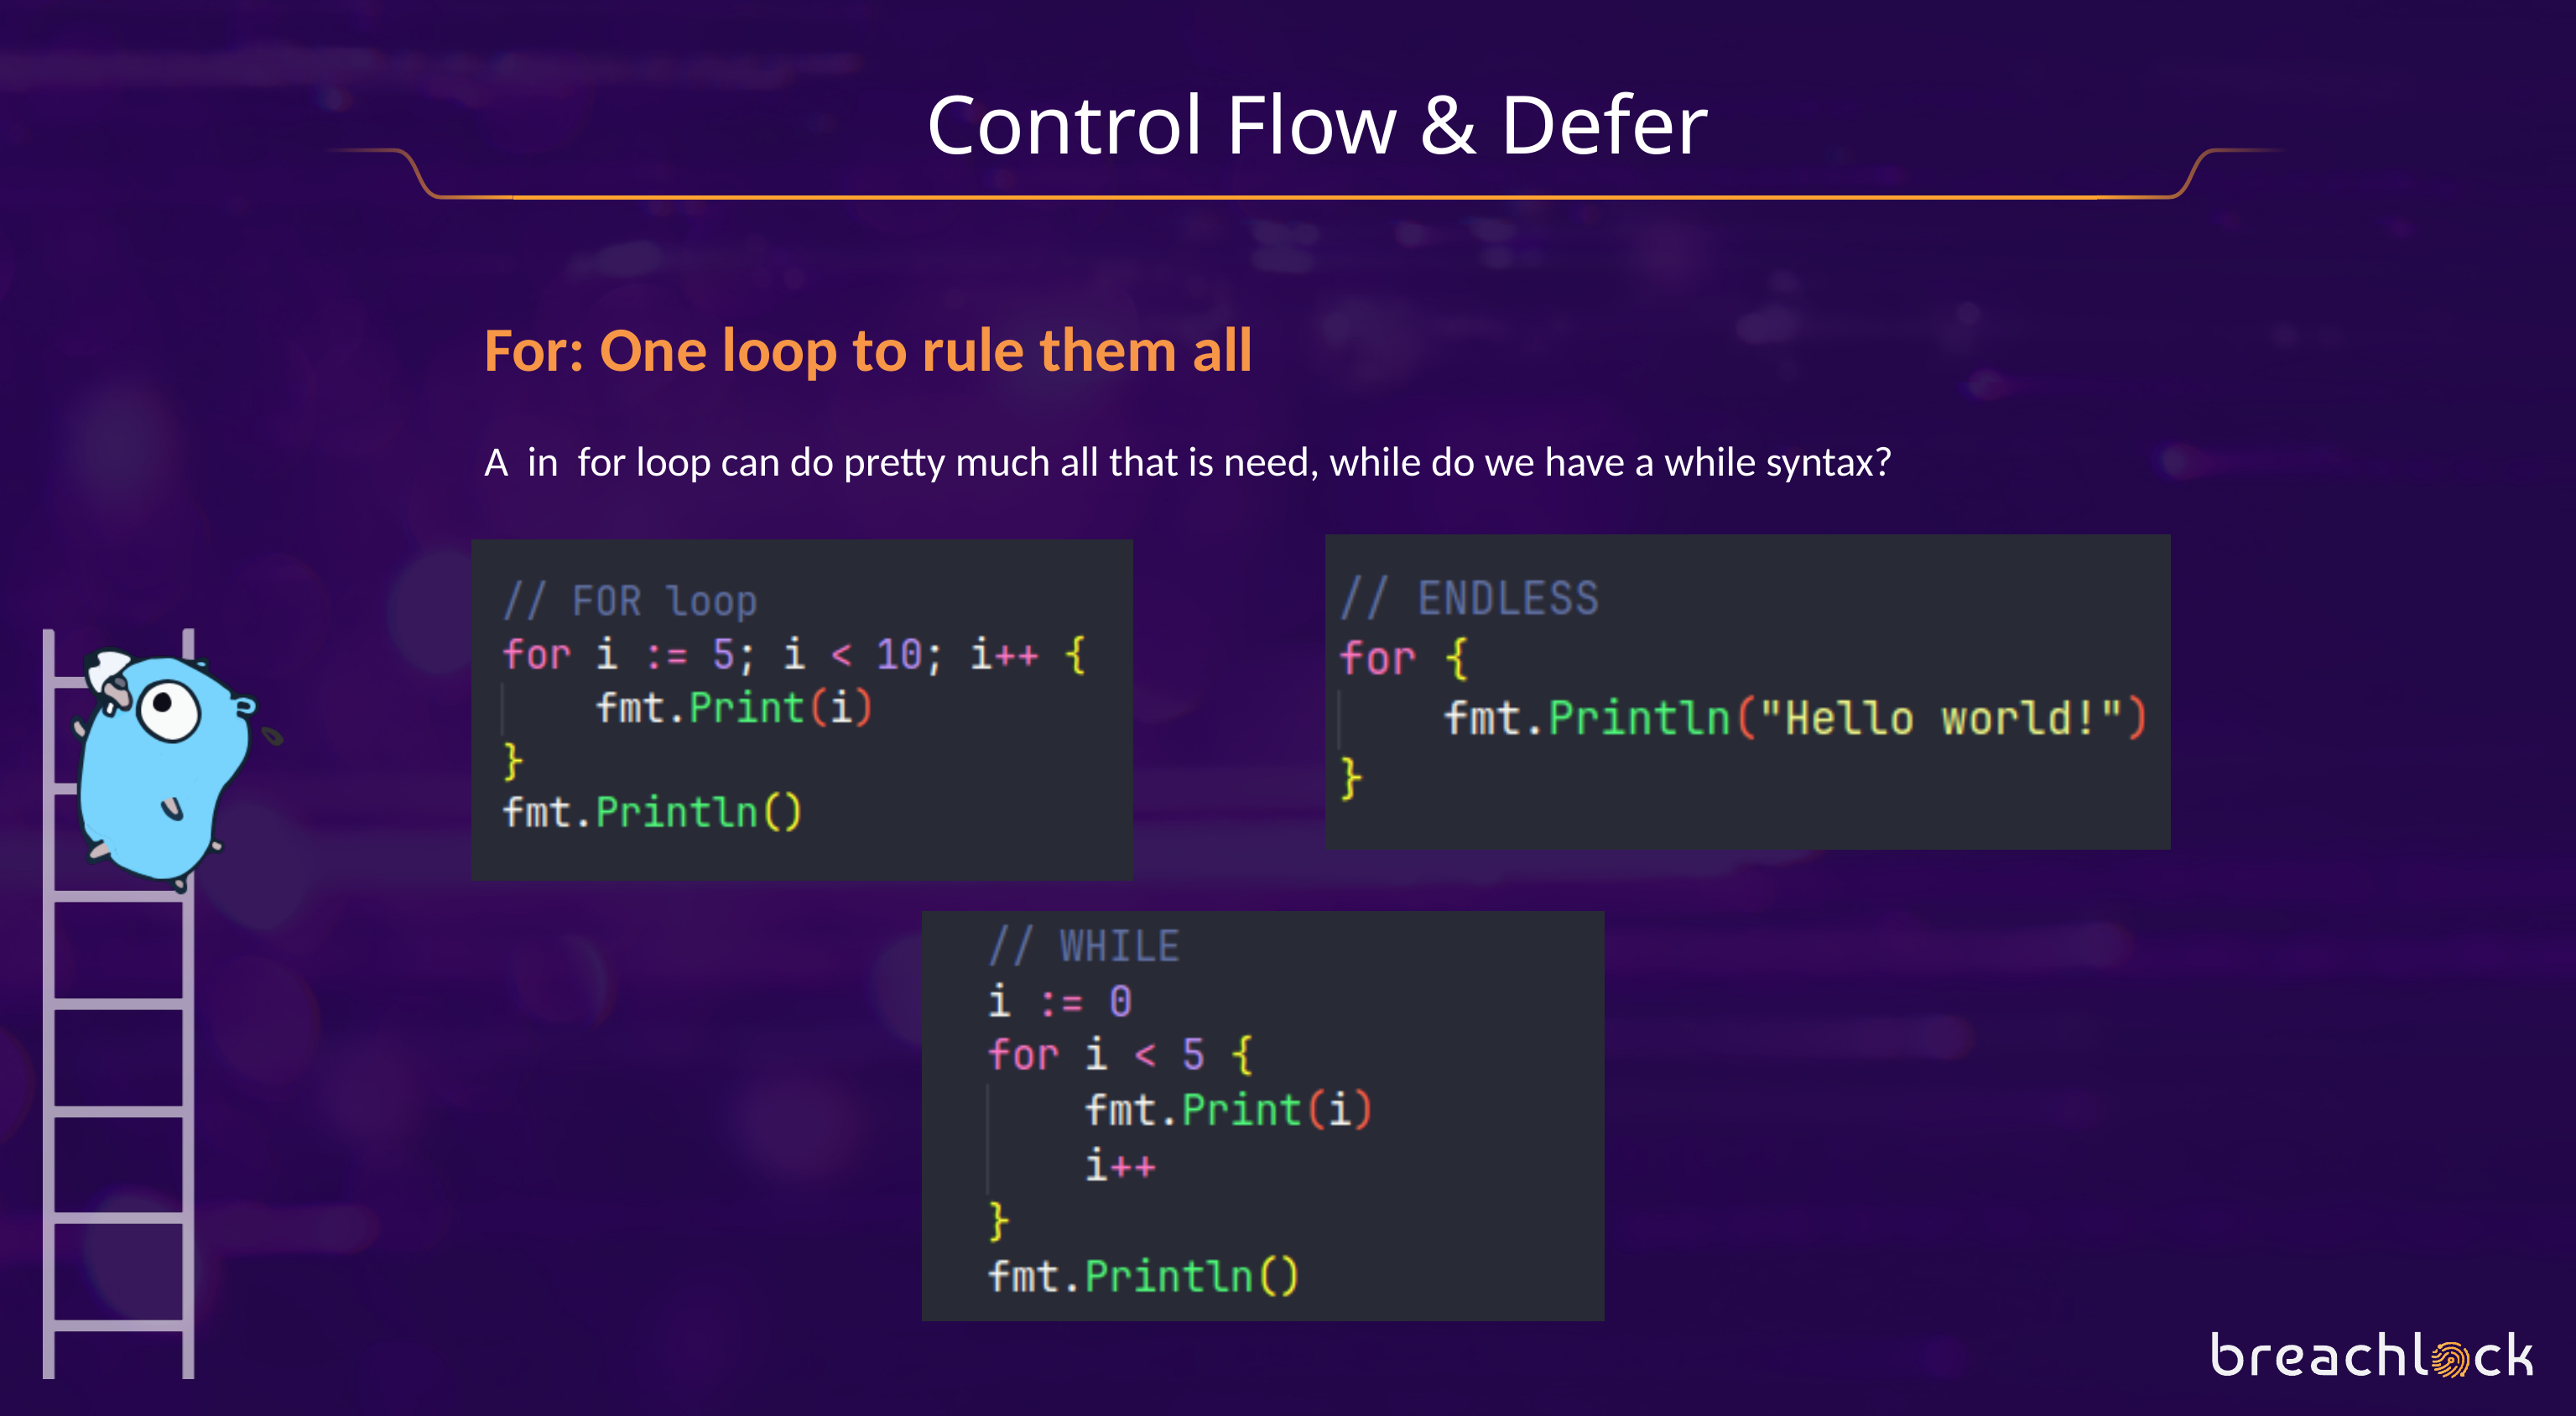

Control Flow & Defer
For: One loop to rule them all
A in for loop can do pretty much all that is need, while do we have a while syntax?